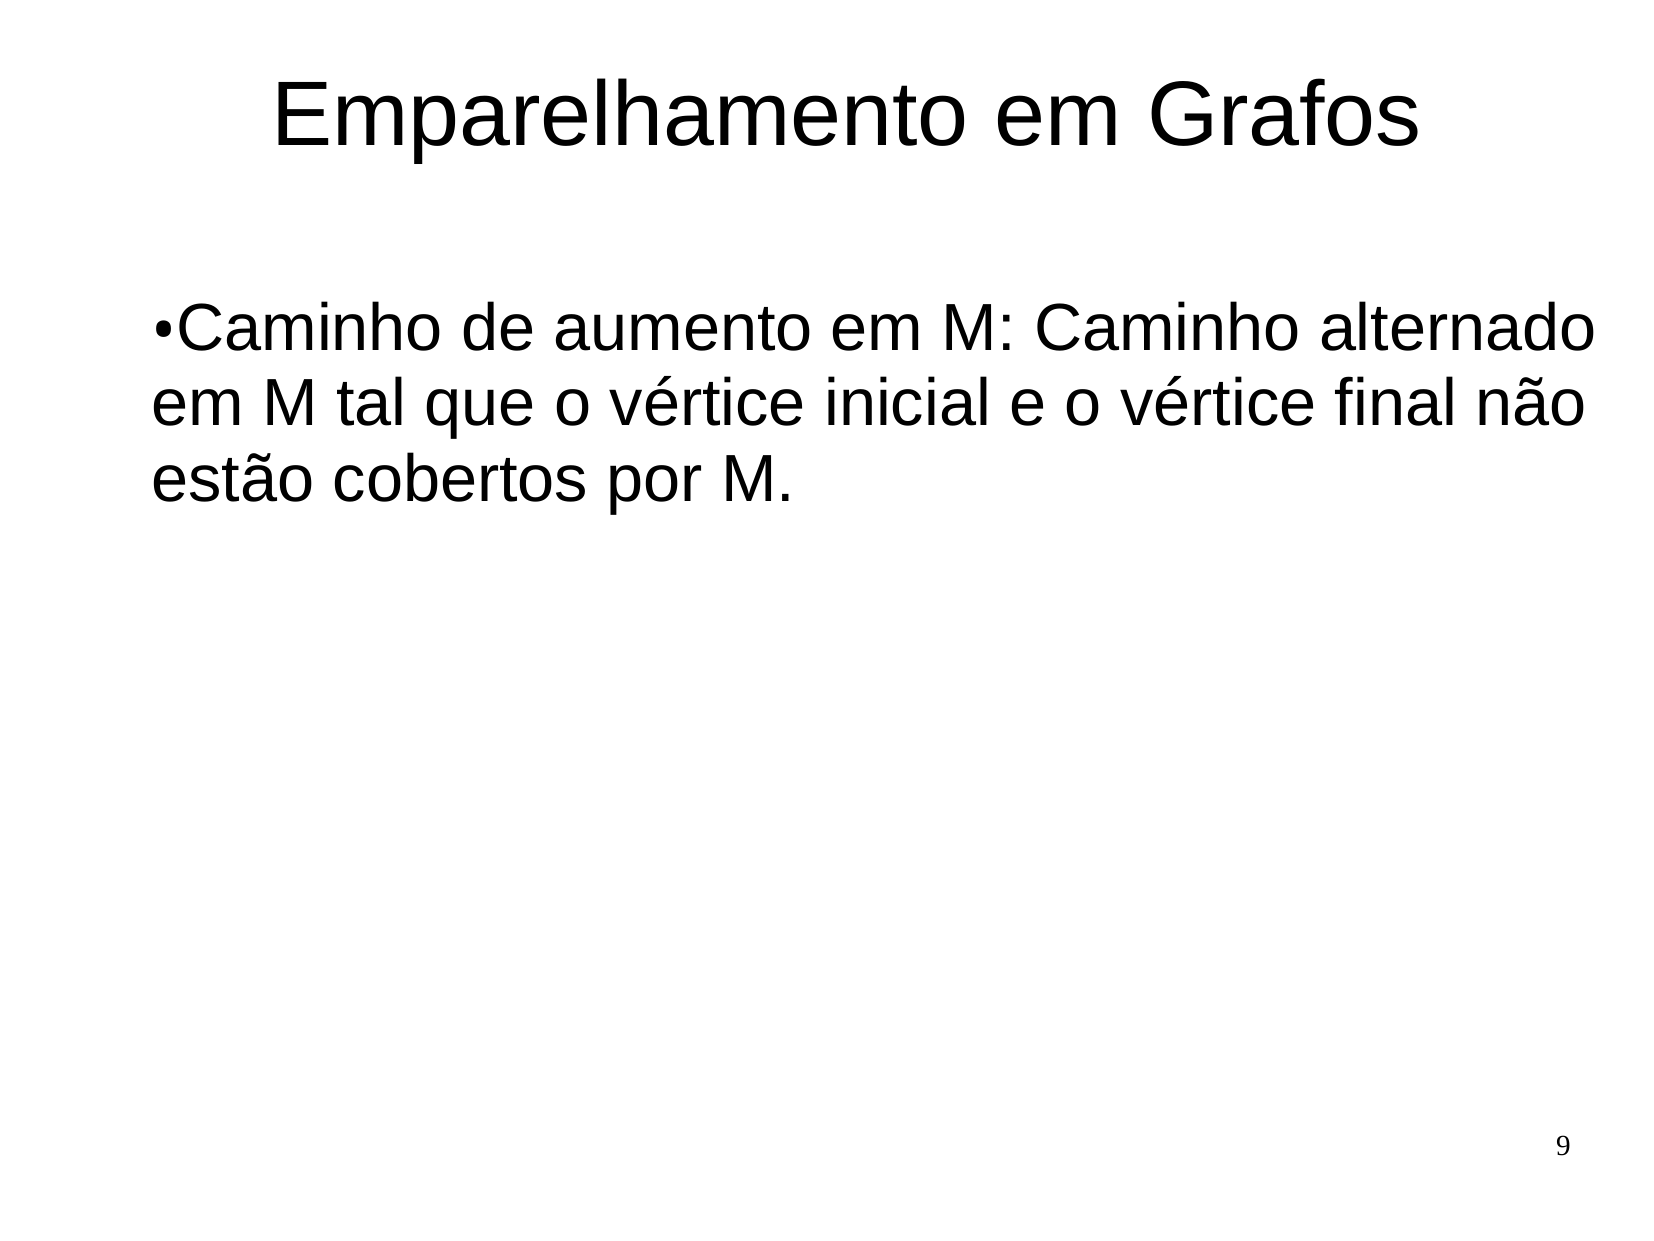

# Emparelhamento em Grafos
Caminho de aumento em M: Caminho alternado em M tal que o vértice inicial e o vértice final não estão cobertos por M.
9